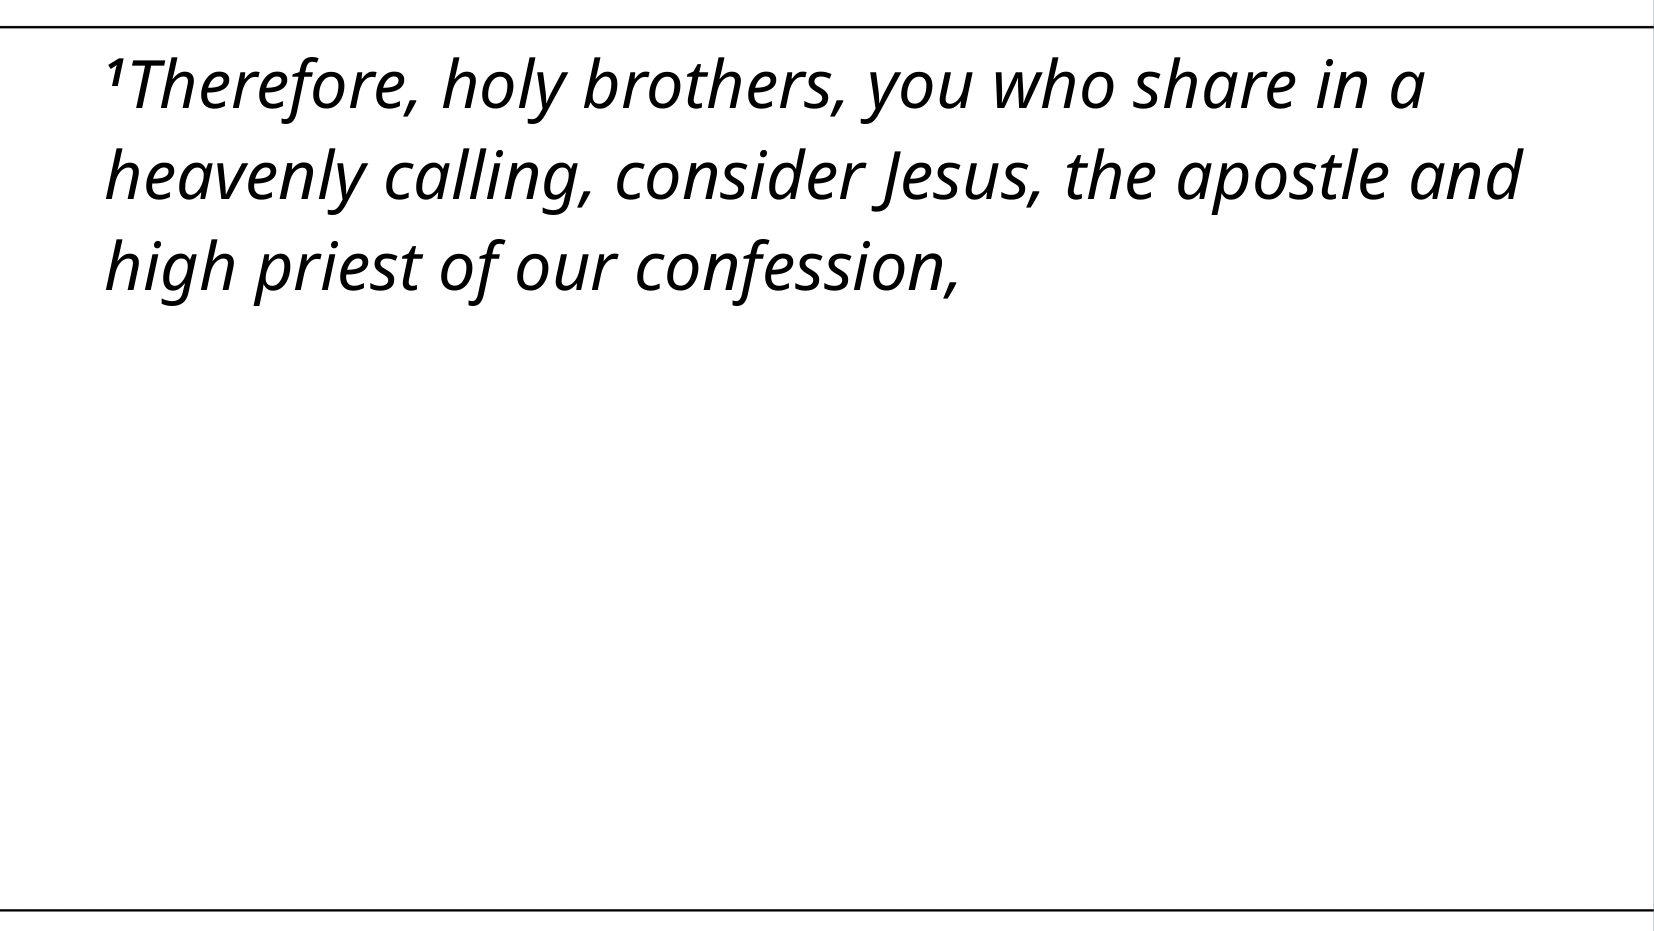

1Therefore, holy brothers, you who share in a heavenly calling, consider Jesus, the apostle and high priest of our confession,